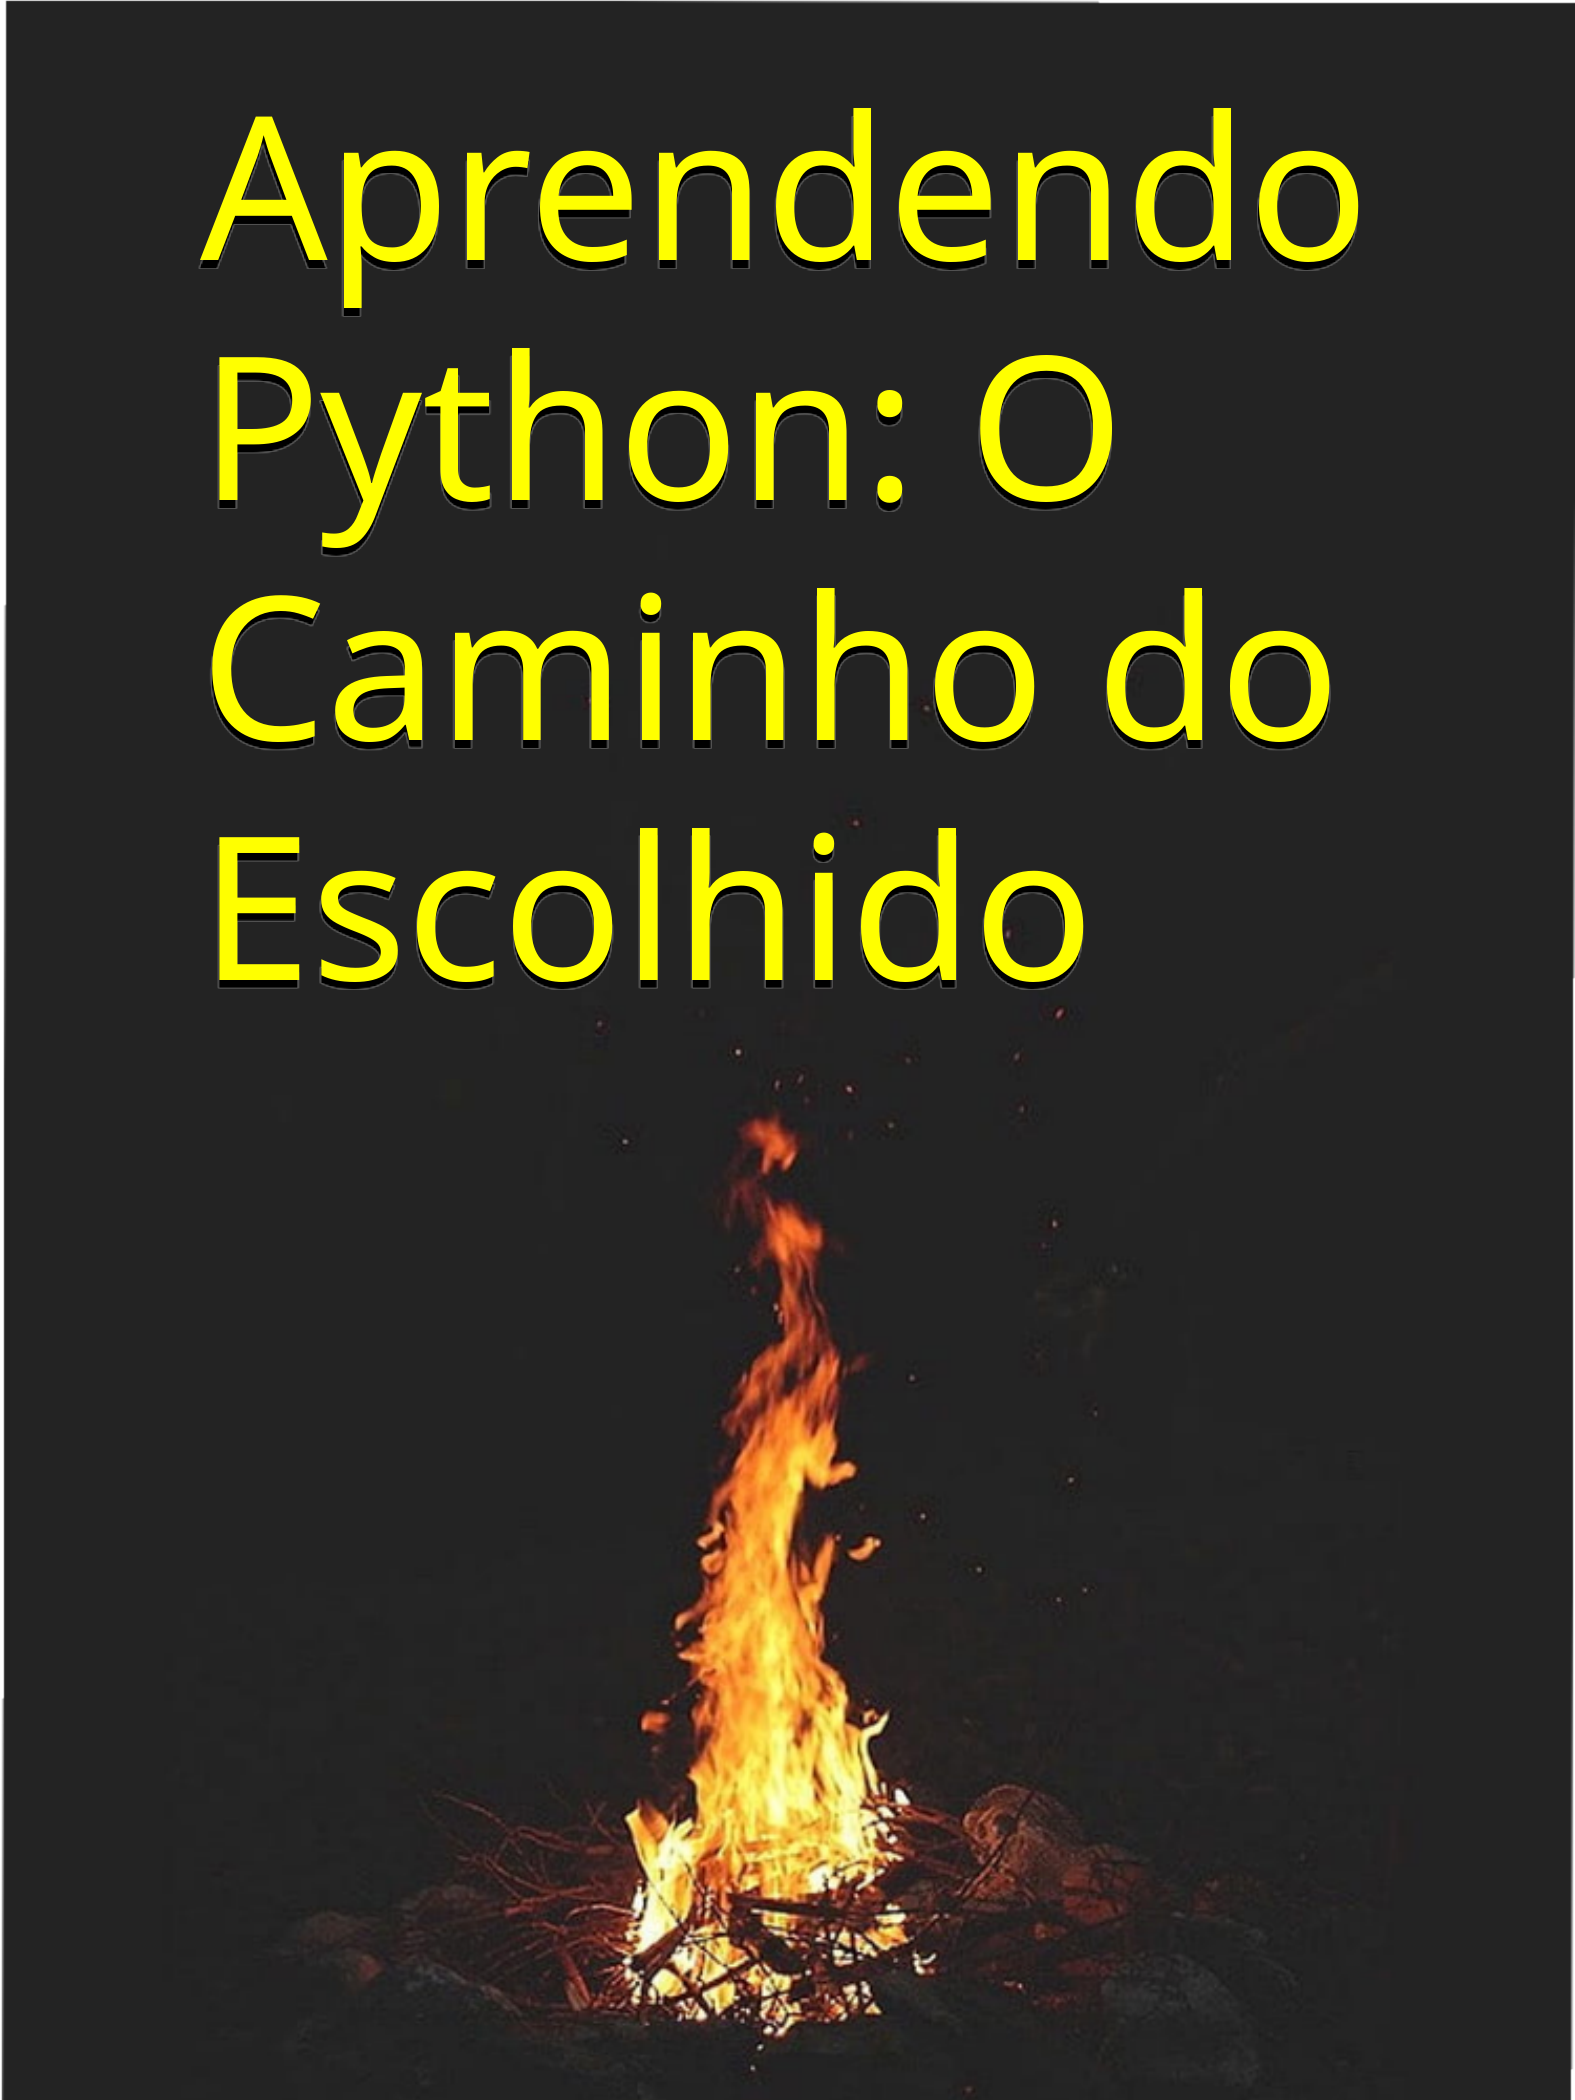

Aprendendo Python: O Caminho do Escolhido
Aprenda quais são os principais tipos de seletores mais utilizadas na hora de construir páginas web
João Lucas